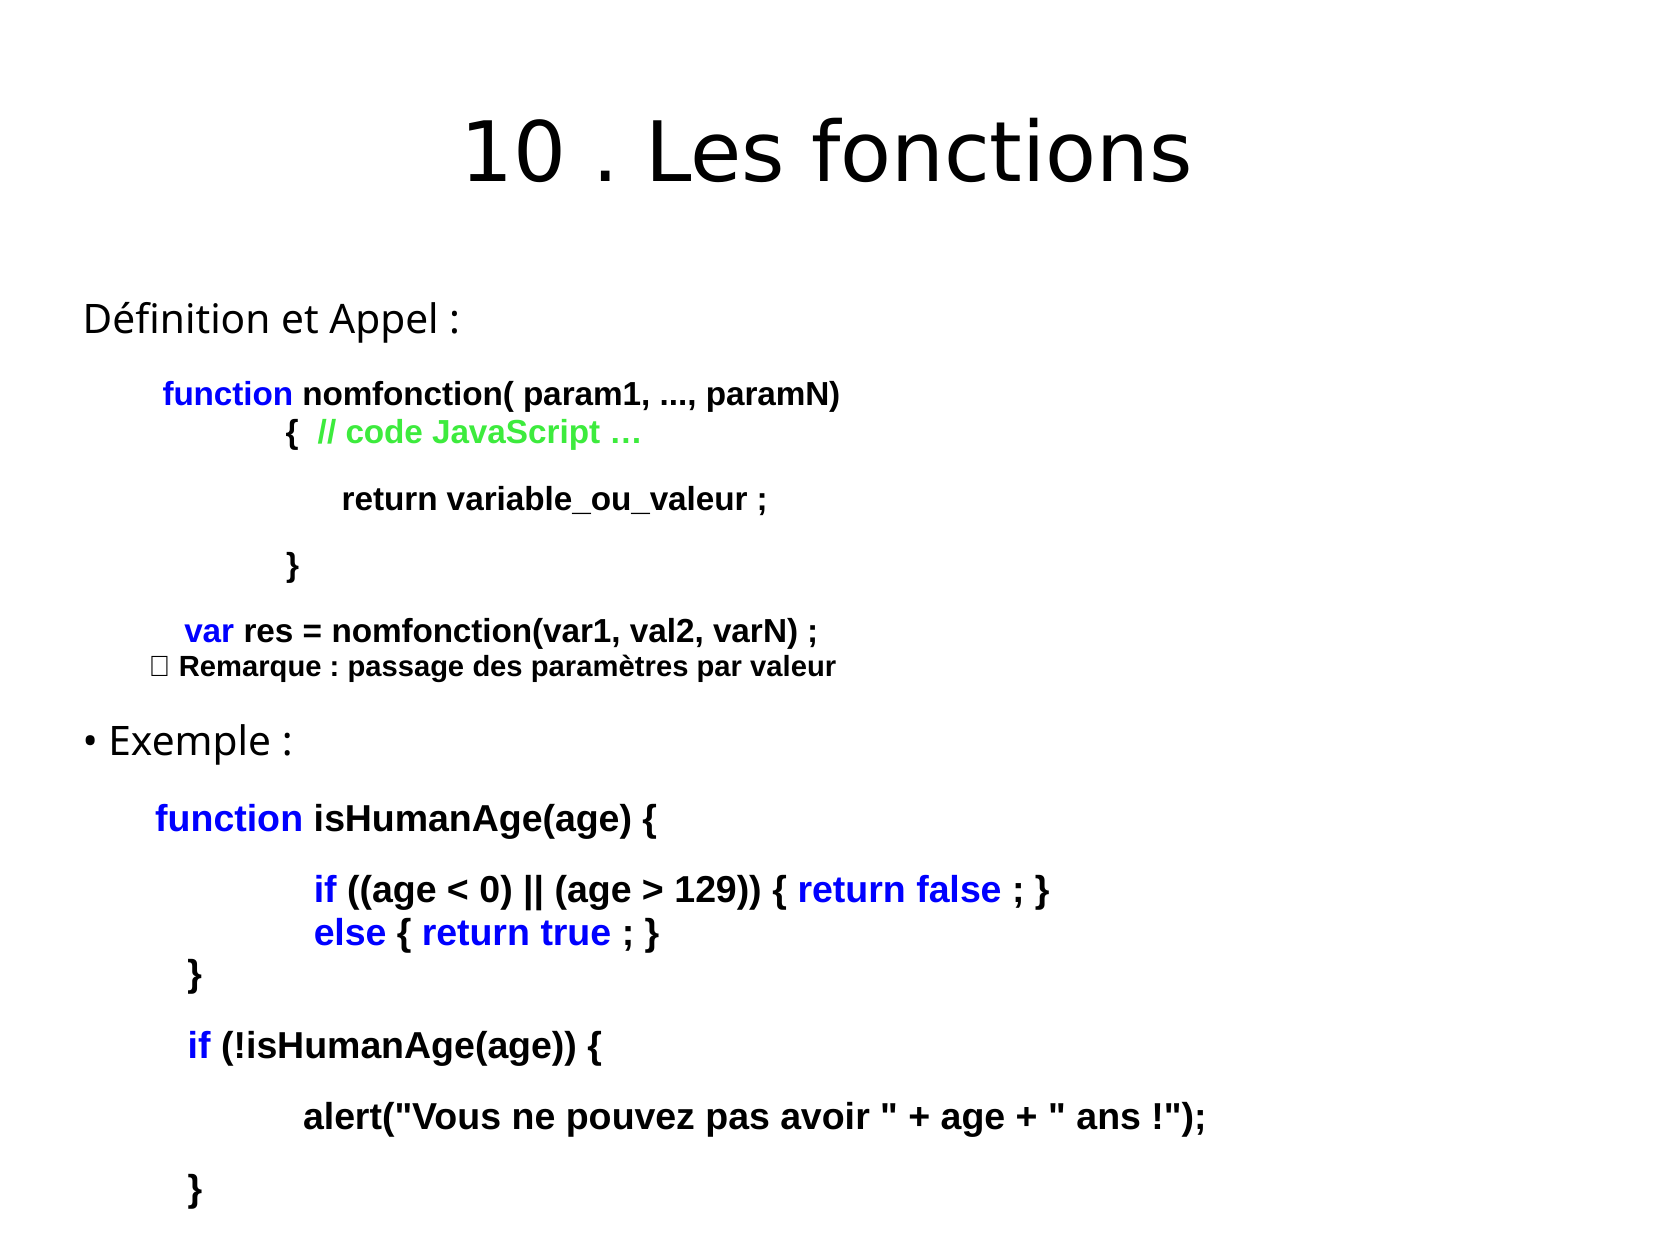

# 10 . Les fonctions
Définition et Appel :
 function nomfonction( param1, ..., paramN)
 { // code JavaScript …
 return variable_ou_valeur ;
 }
 var res = nomfonction(var1, val2, varN) ;
  Remarque : passage des paramètres par valeur
• Exemple :
 function isHumanAge(age) {
 if ((age < 0) || (age > 129)) { return false ; }
 else { return true ; }
 }
 if (!isHumanAge(age)) {
 alert("Vous ne pouvez pas avoir " + age + " ans !");
 }